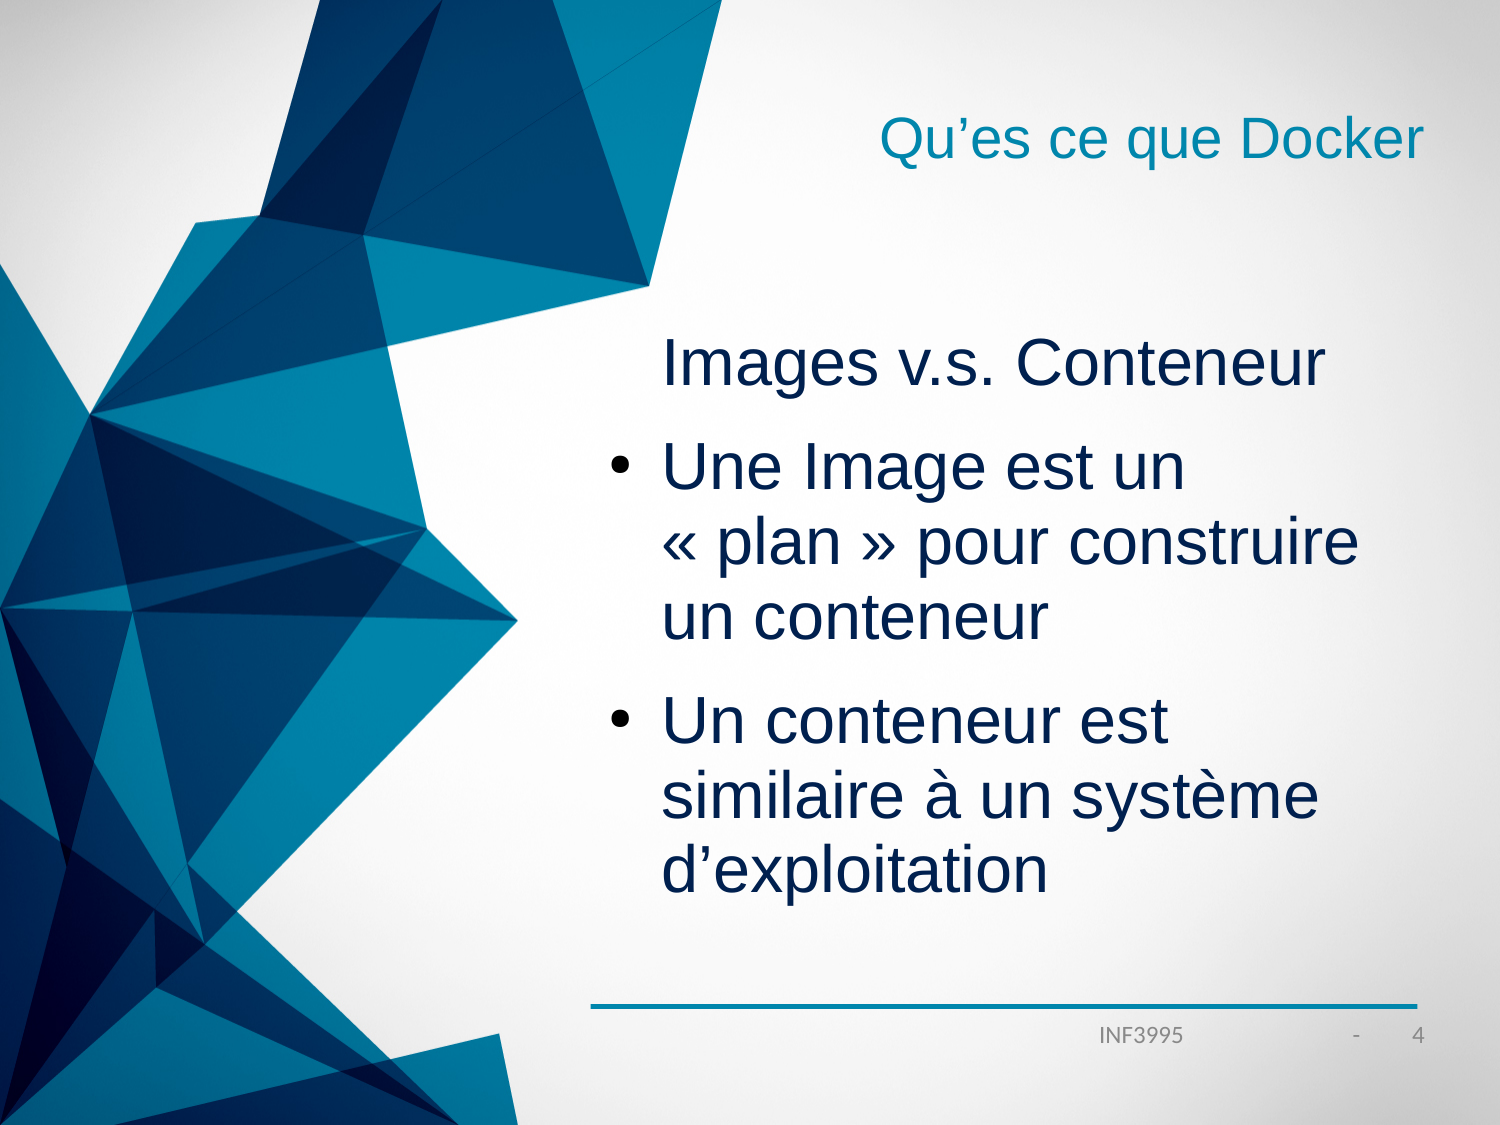

# Qu’es ce que Docker
Images v.s. Conteneur
Une Image est un « plan » pour construire un conteneur
Un conteneur est similaire à un système d’exploitation
YOUR FOOTER HERE
4